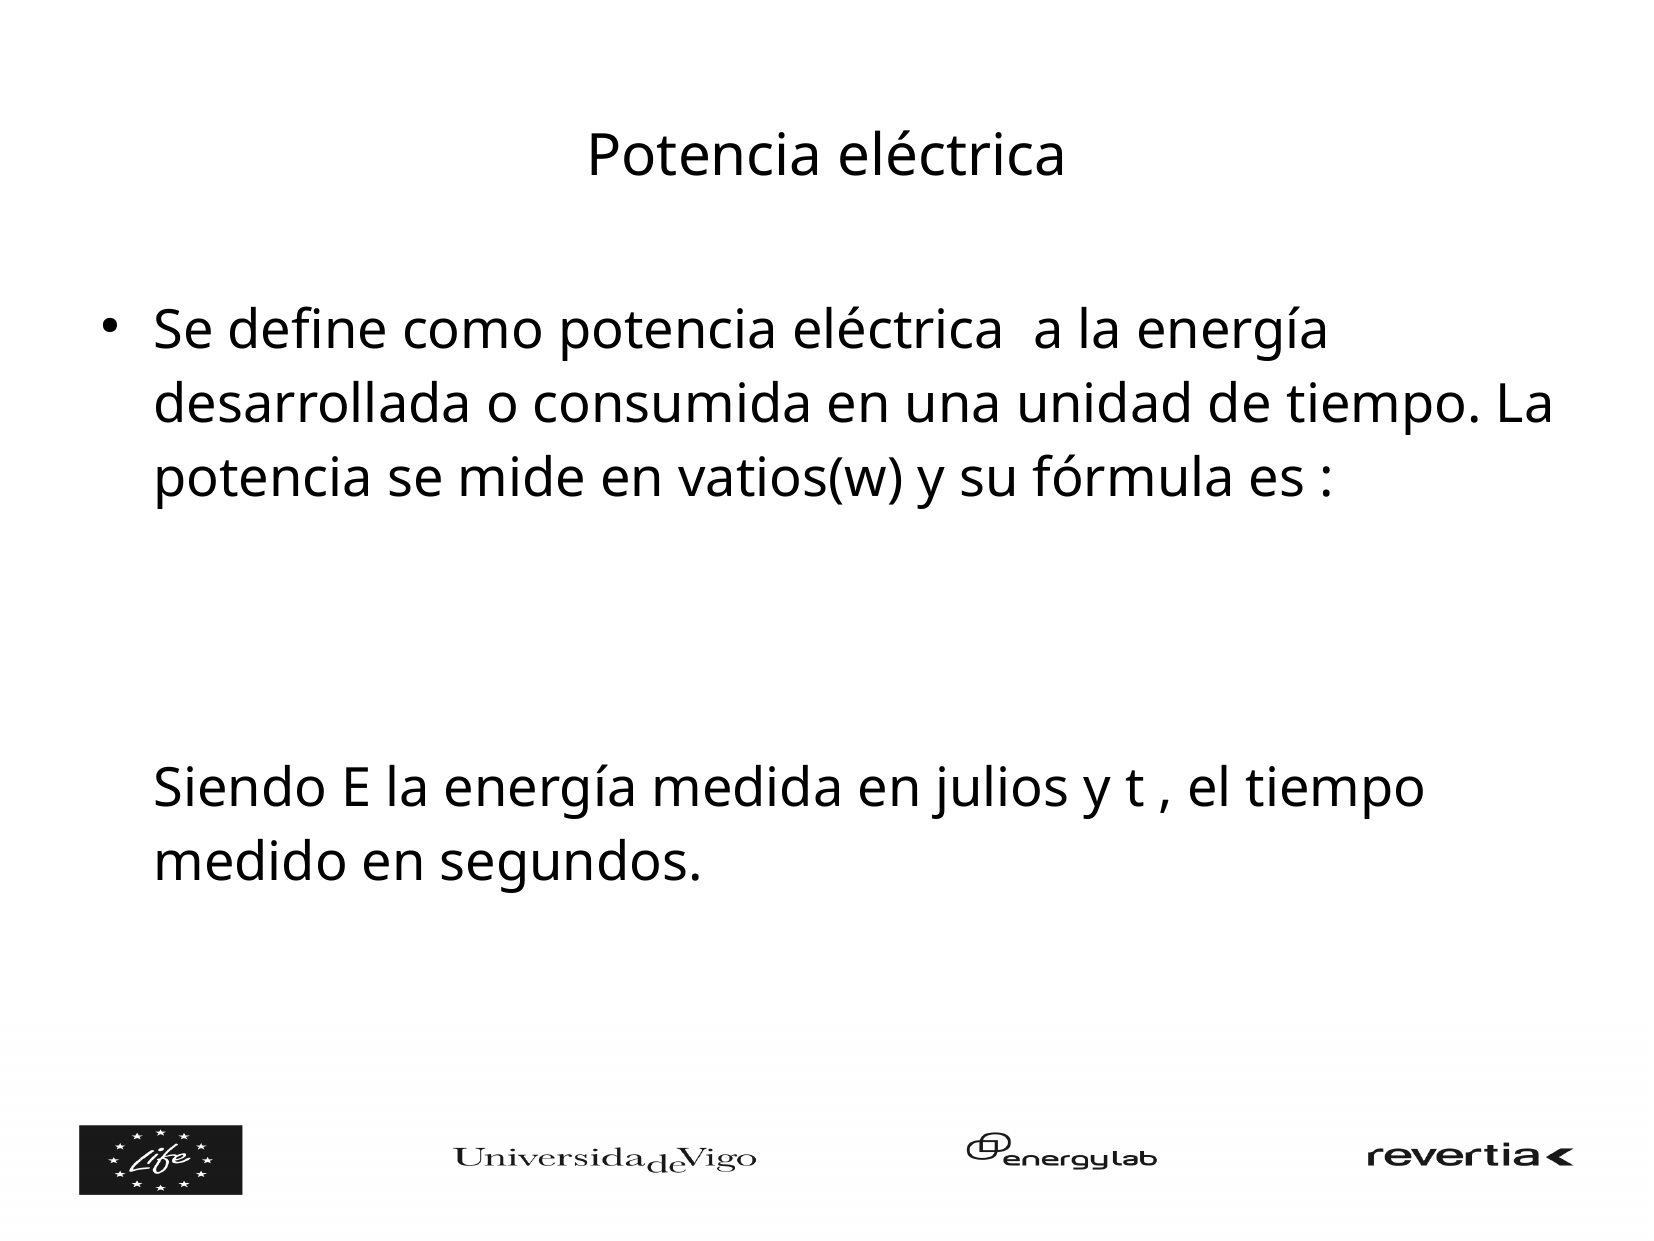

# Potencia eléctrica
Se define como potencia eléctrica a la energía desarrollada o consumida en una unidad de tiempo. La potencia se mide en vatios(w) y su fórmula es :
Siendo E la energía medida en julios y t , el tiempo medido en segundos.